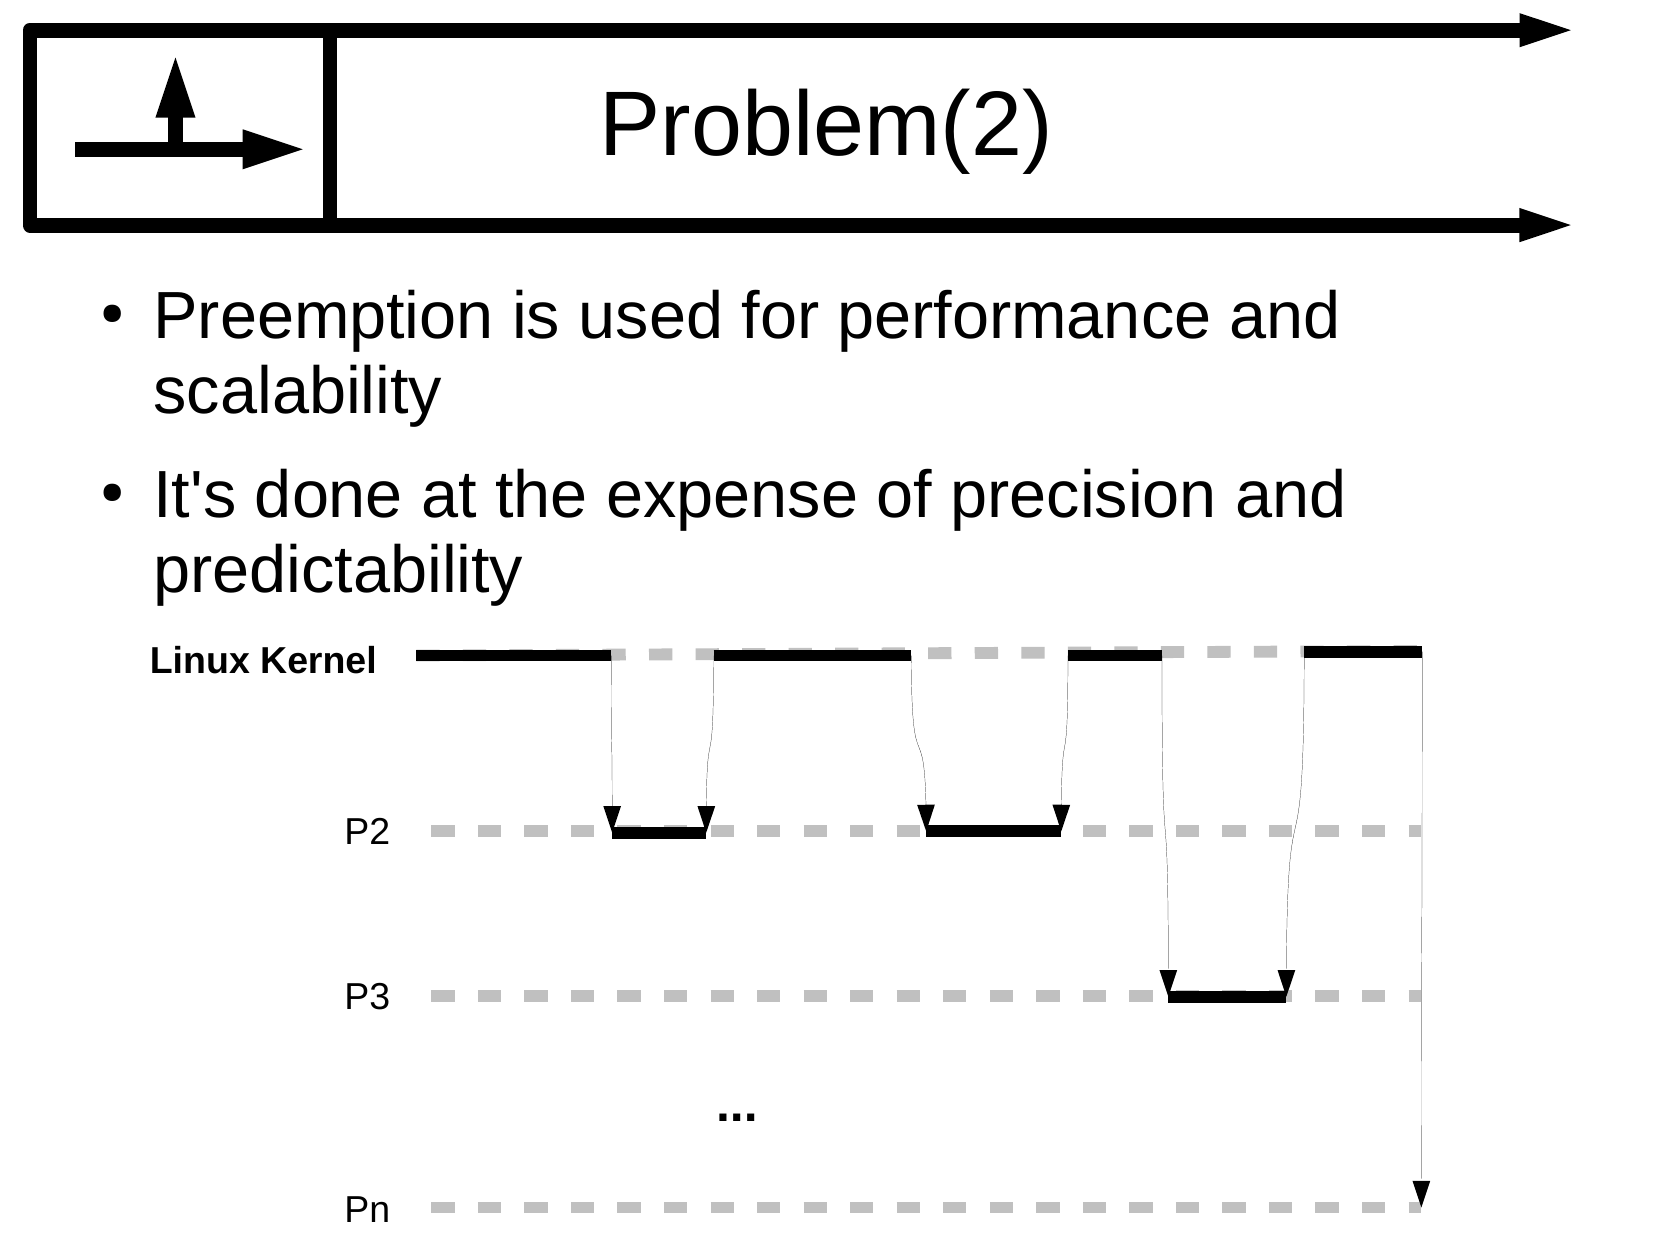

# Problem(2)
Preemption is used for performance and scalability
It's done at the expense of precision and predictability
Linux Kernel
P2
P3
...
Pn